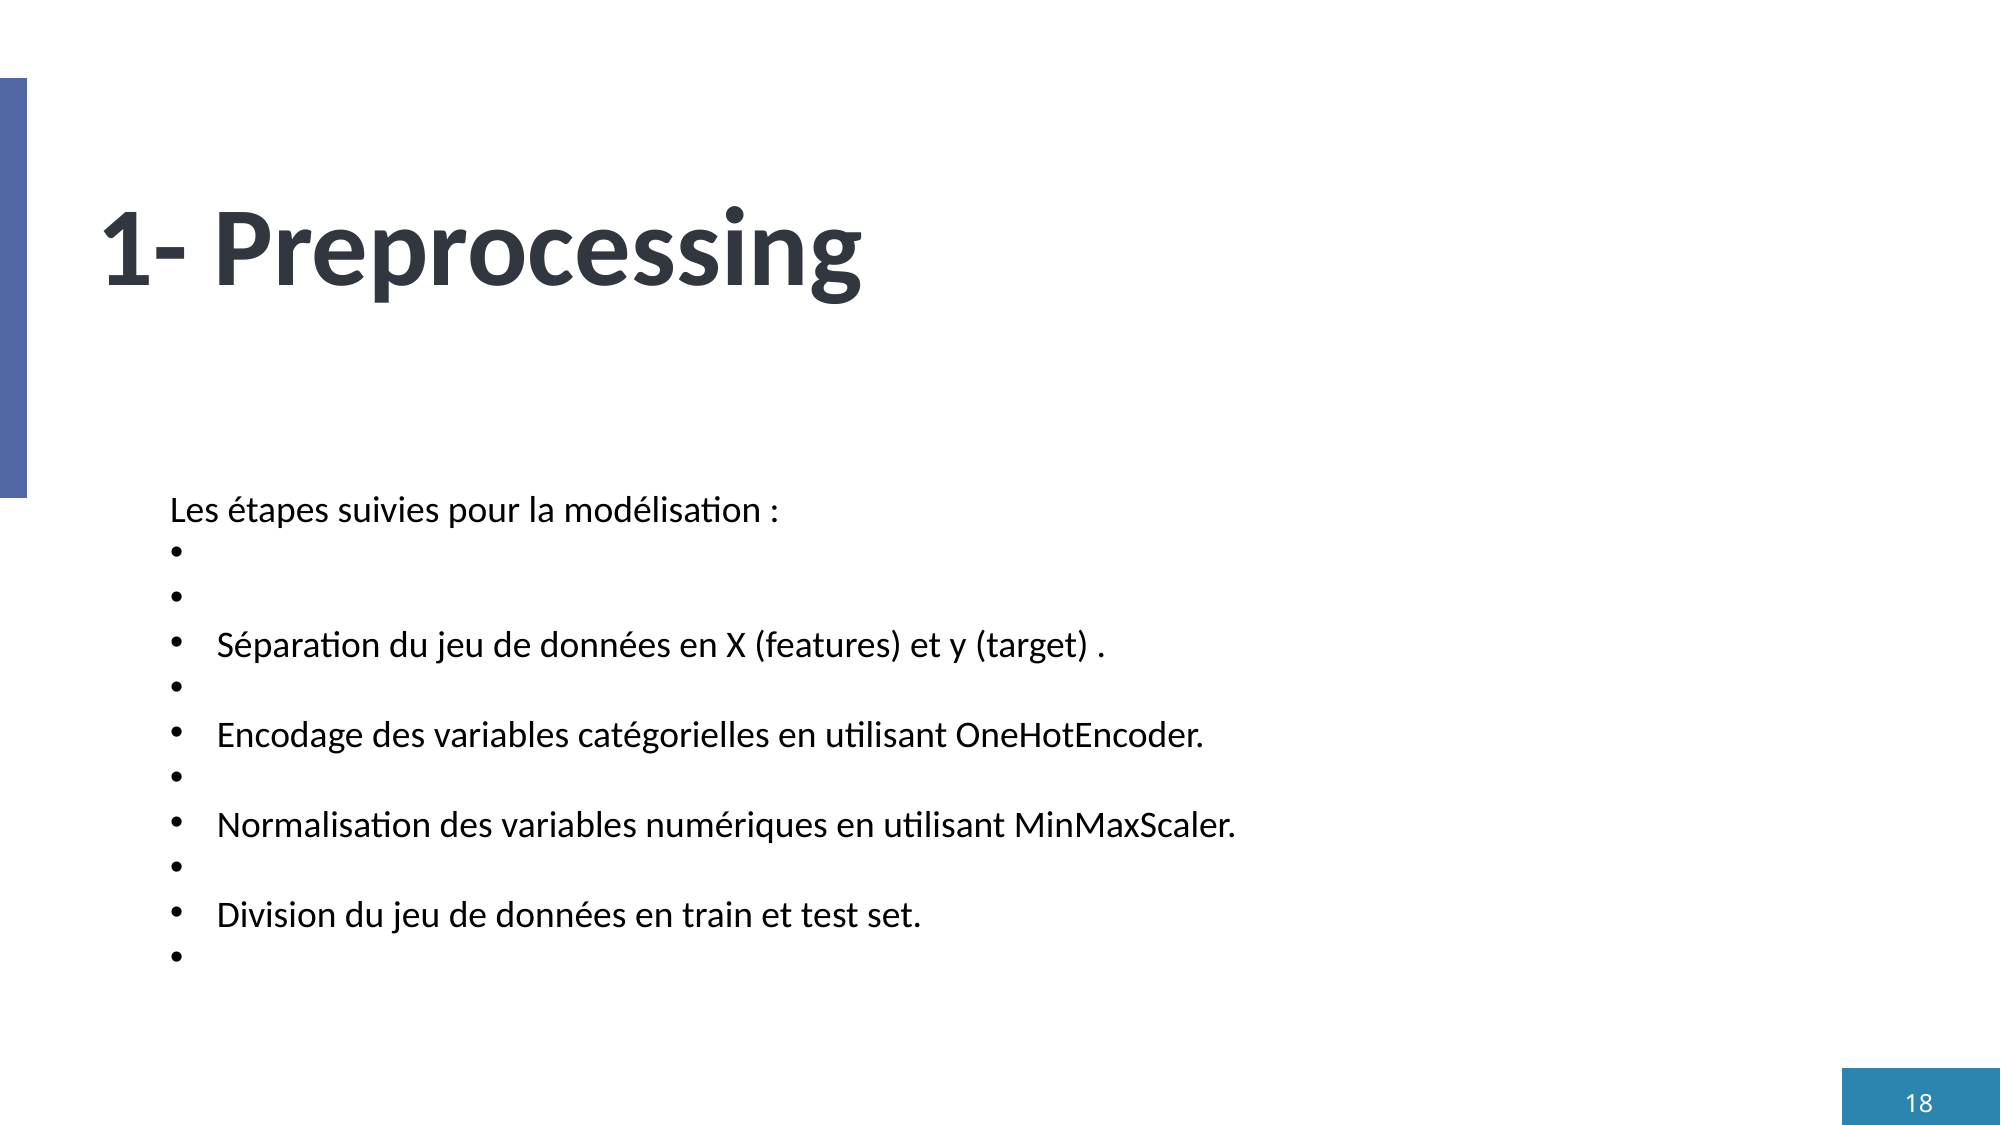

# 1- Preprocessing
Les étapes suivies pour la modélisation :
Séparation du jeu de données en X (features) et y (target) .
Encodage des variables catégorielles en utilisant OneHotEncoder.
Normalisation des variables numériques en utilisant MinMaxScaler.
Division du jeu de données en train et test set.